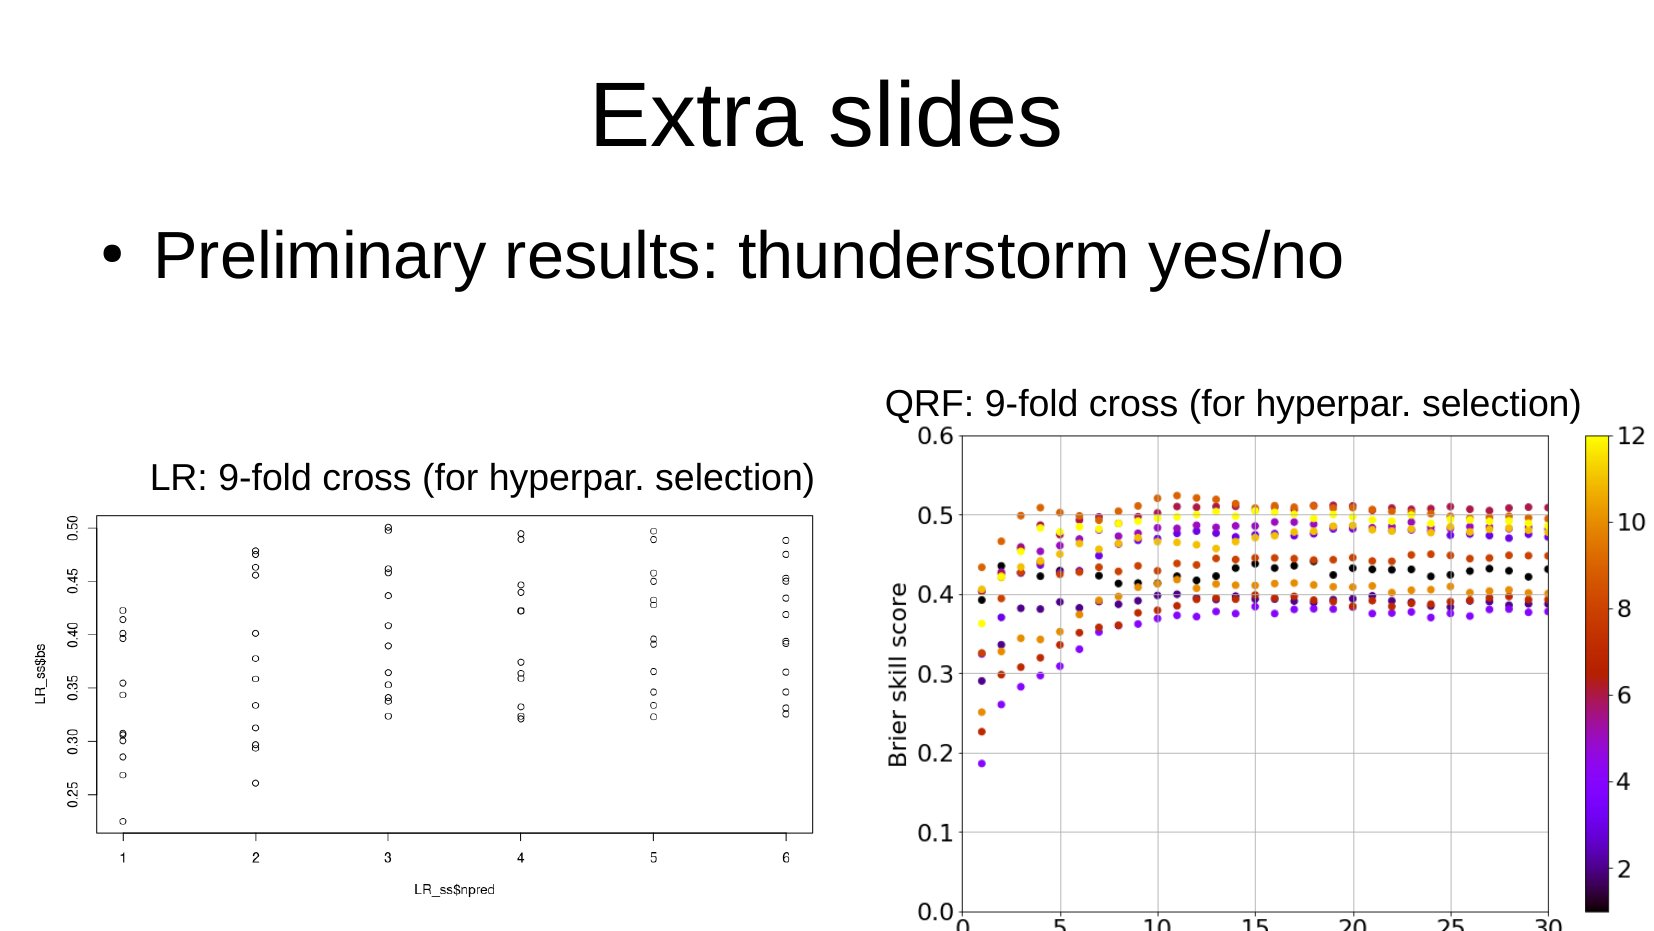

# Extra slides
Preliminary results: thunderstorm yes/no
QRF: 9-fold cross (for hyperpar. selection)
LR: 9-fold cross (for hyperpar. selection)